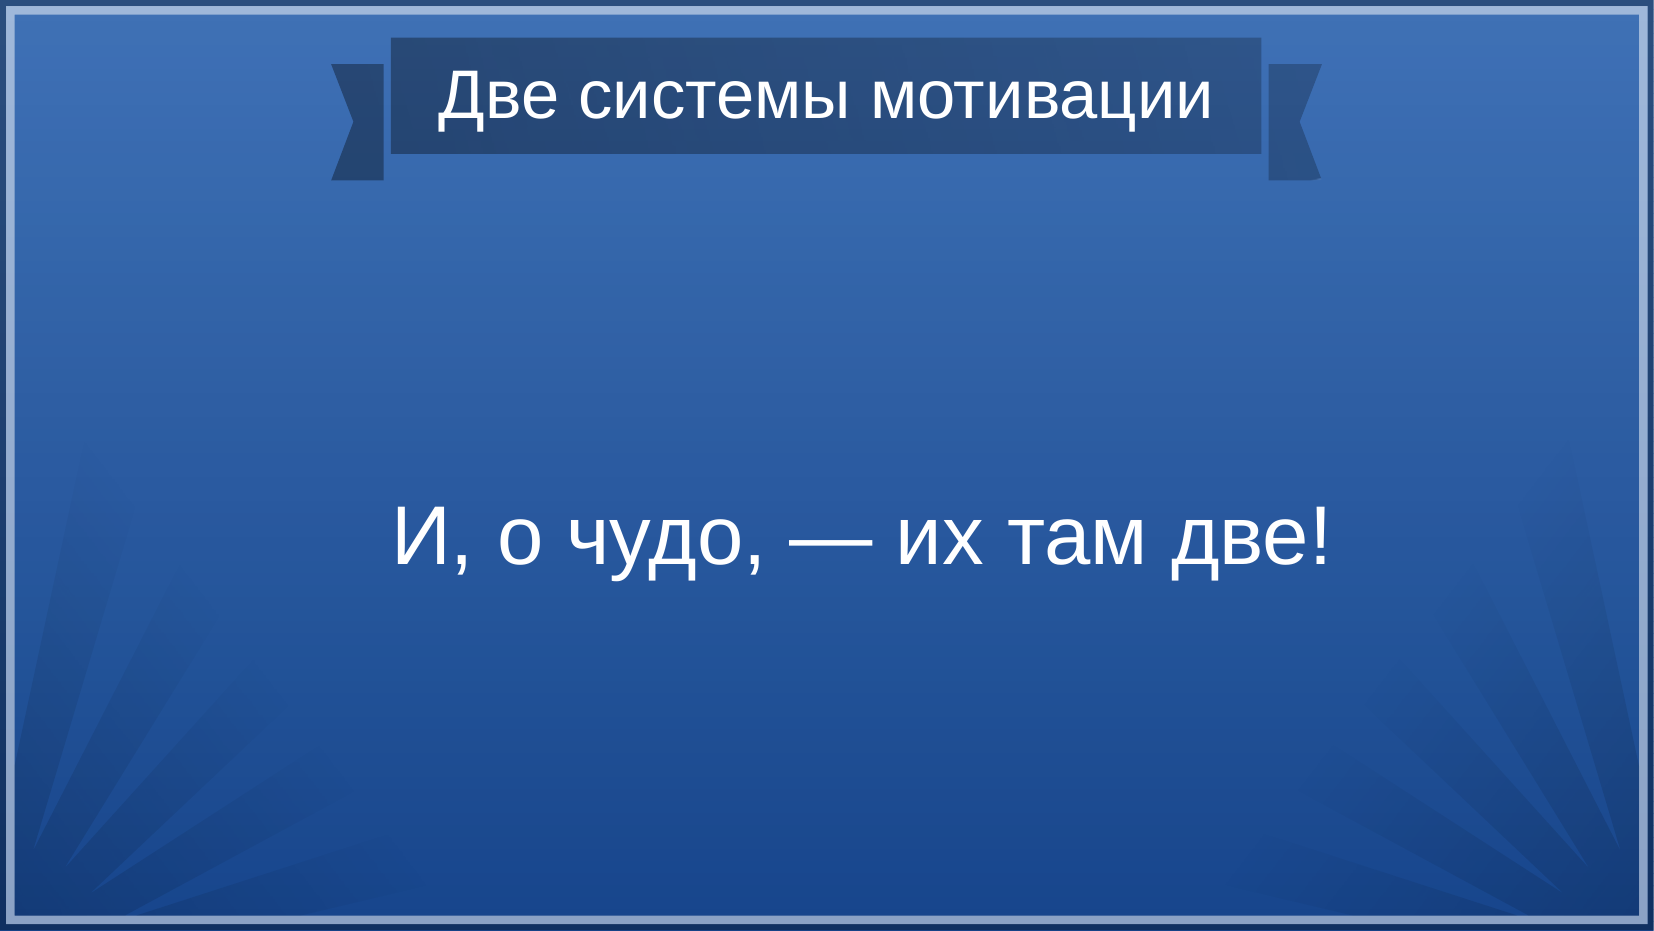

# Две системы мотивации
И, о чудо, — их там две!